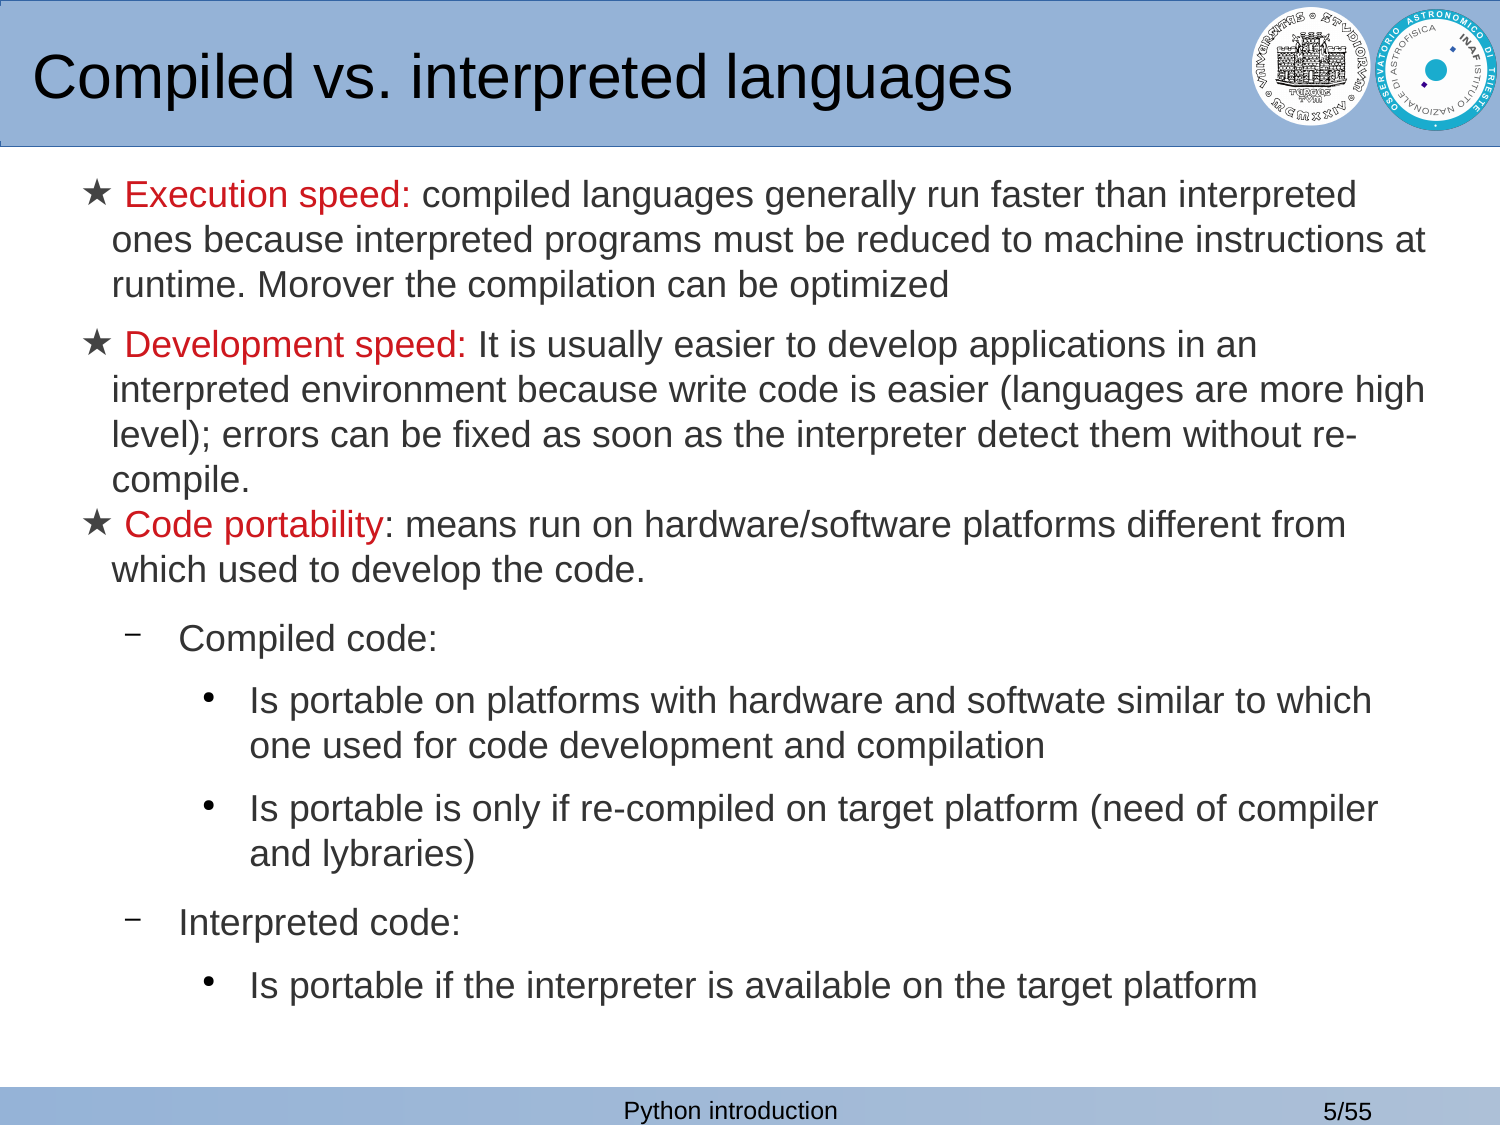

Compiled vs. interpreted languages
# Execution speed: compiled languages generally run faster than interpreted ones because interpreted programs must be reduced to machine instructions at runtime. Morover the compilation can be optimized
 Development speed: It is usually easier to develop applications in an interpreted environment because write code is easier (languages are more high level); errors can be fixed as soon as the interpreter detect them without re-compile.
 Code portability: means run on hardware/software platforms different from which used to develop the code.
Compiled code:
Is portable on platforms with hardware and softwate similar to which one used for code development and compilation
Is portable is only if re-compiled on target platform (need of compiler and lybraries)
Interpreted code:
Is portable if the interpreter is available on the target platform